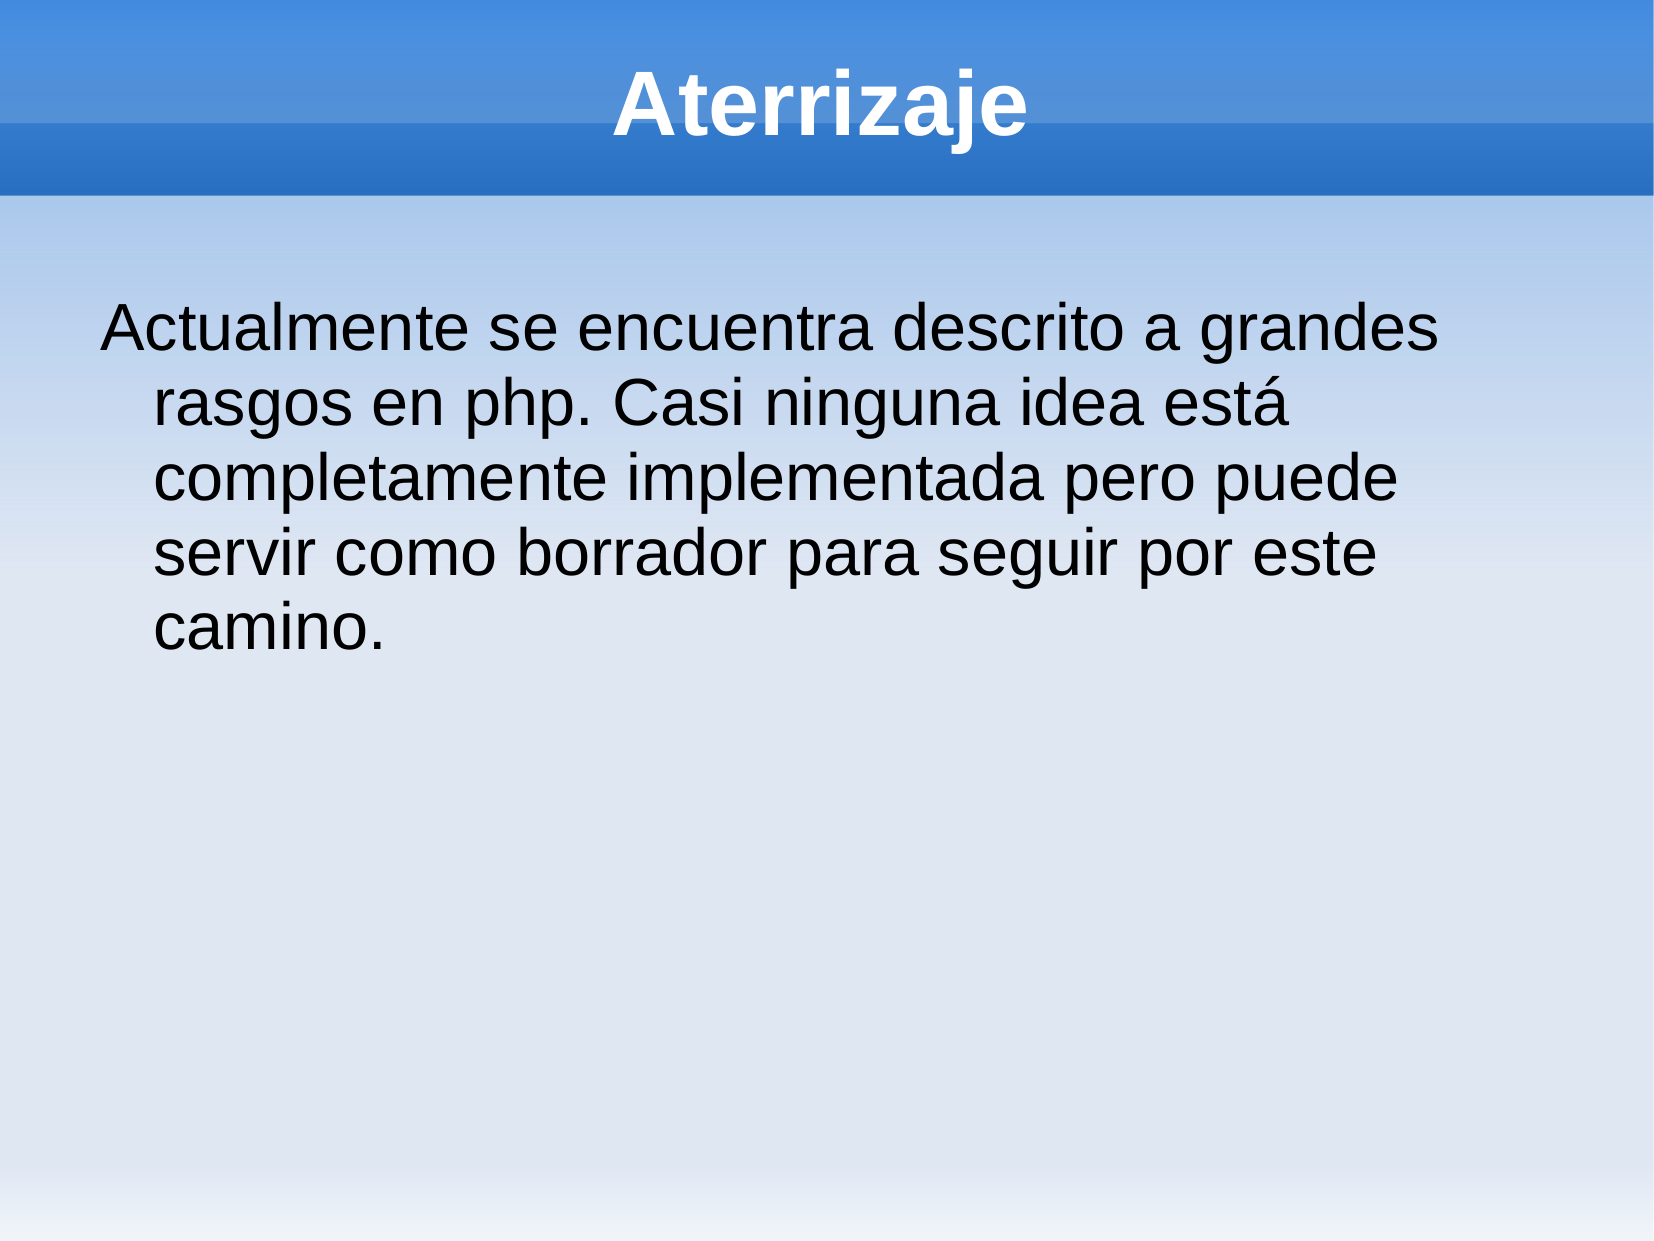

# Aterrizaje
Actualmente se encuentra descrito a grandes rasgos en php. Casi ninguna idea está completamente implementada pero puede servir como borrador para seguir por este camino.